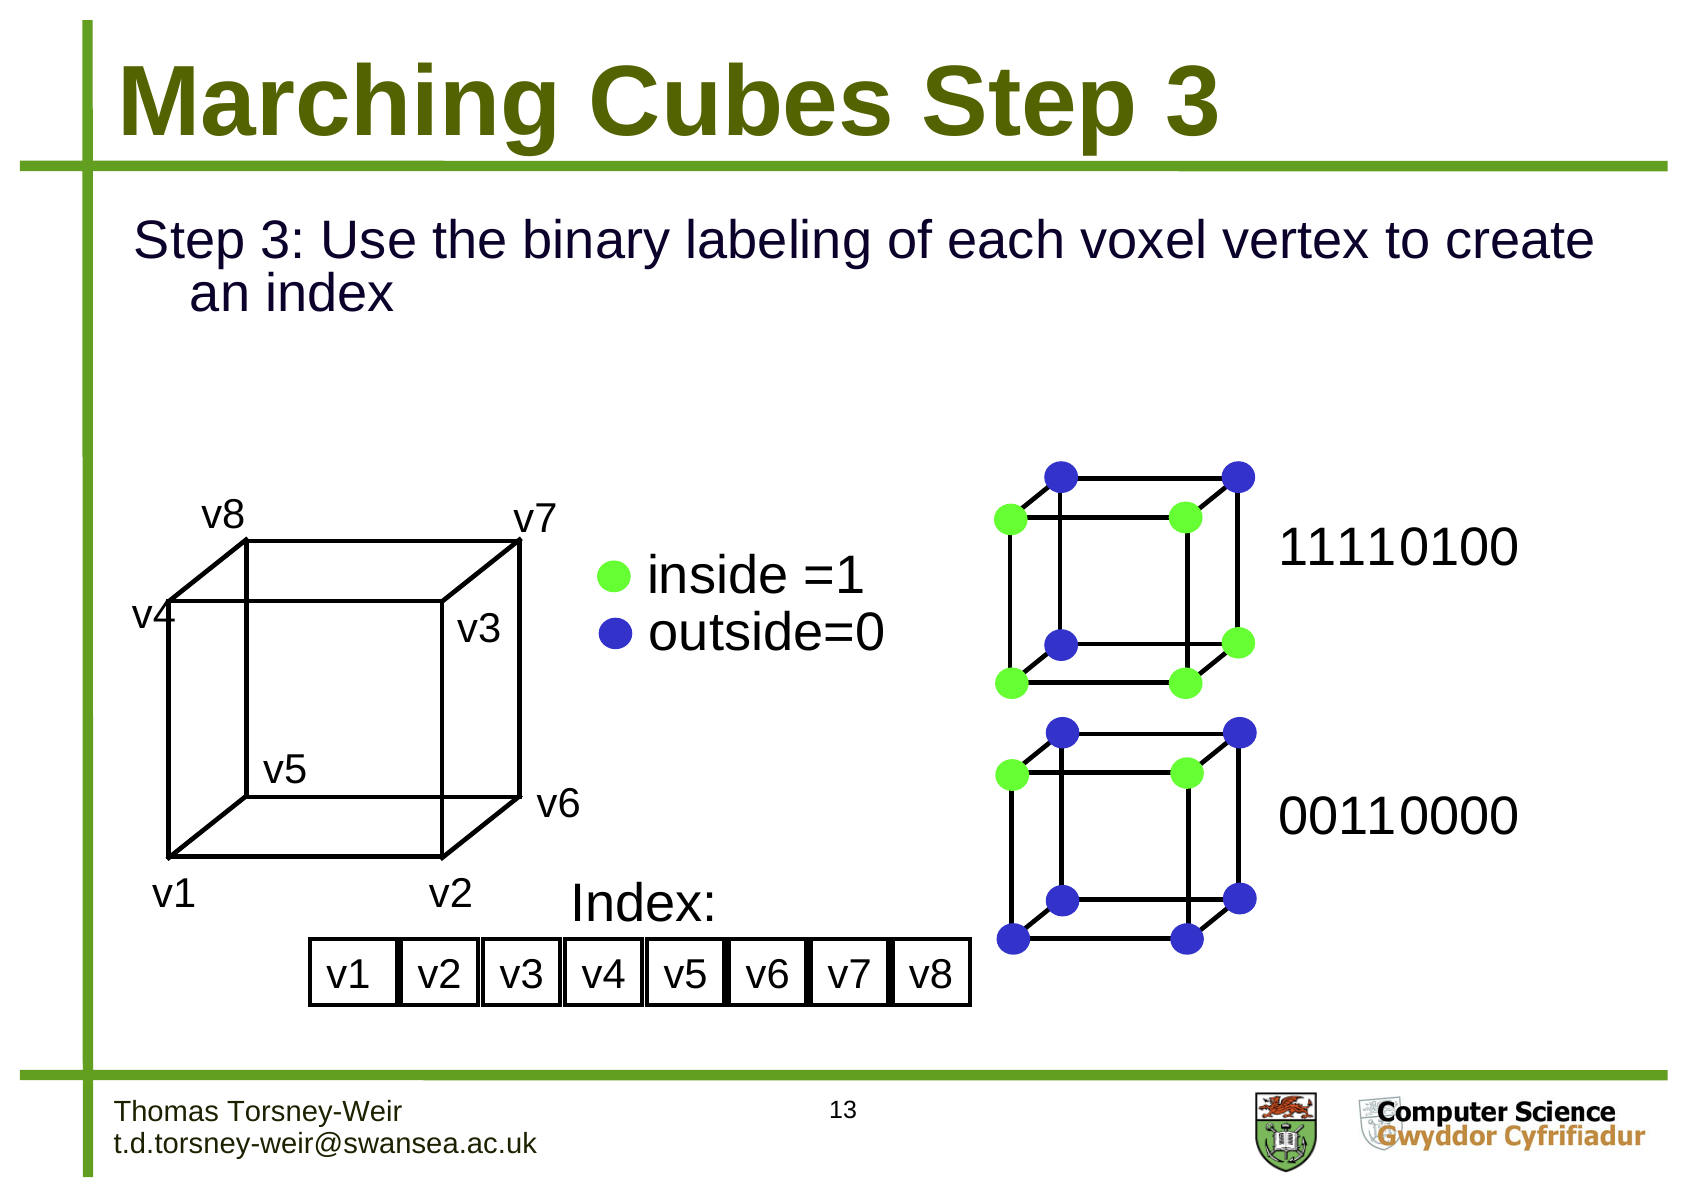

# Marching Cubes Step 3
Step 3: Use the binary labeling of each voxel vertex to create an index
v8
v7
11110100
inside =1
v4
outside=0
v3
v5
v6
00110000
v1
v2
Index:
v1
v2
v3
v4
v5
v6
v7
v8